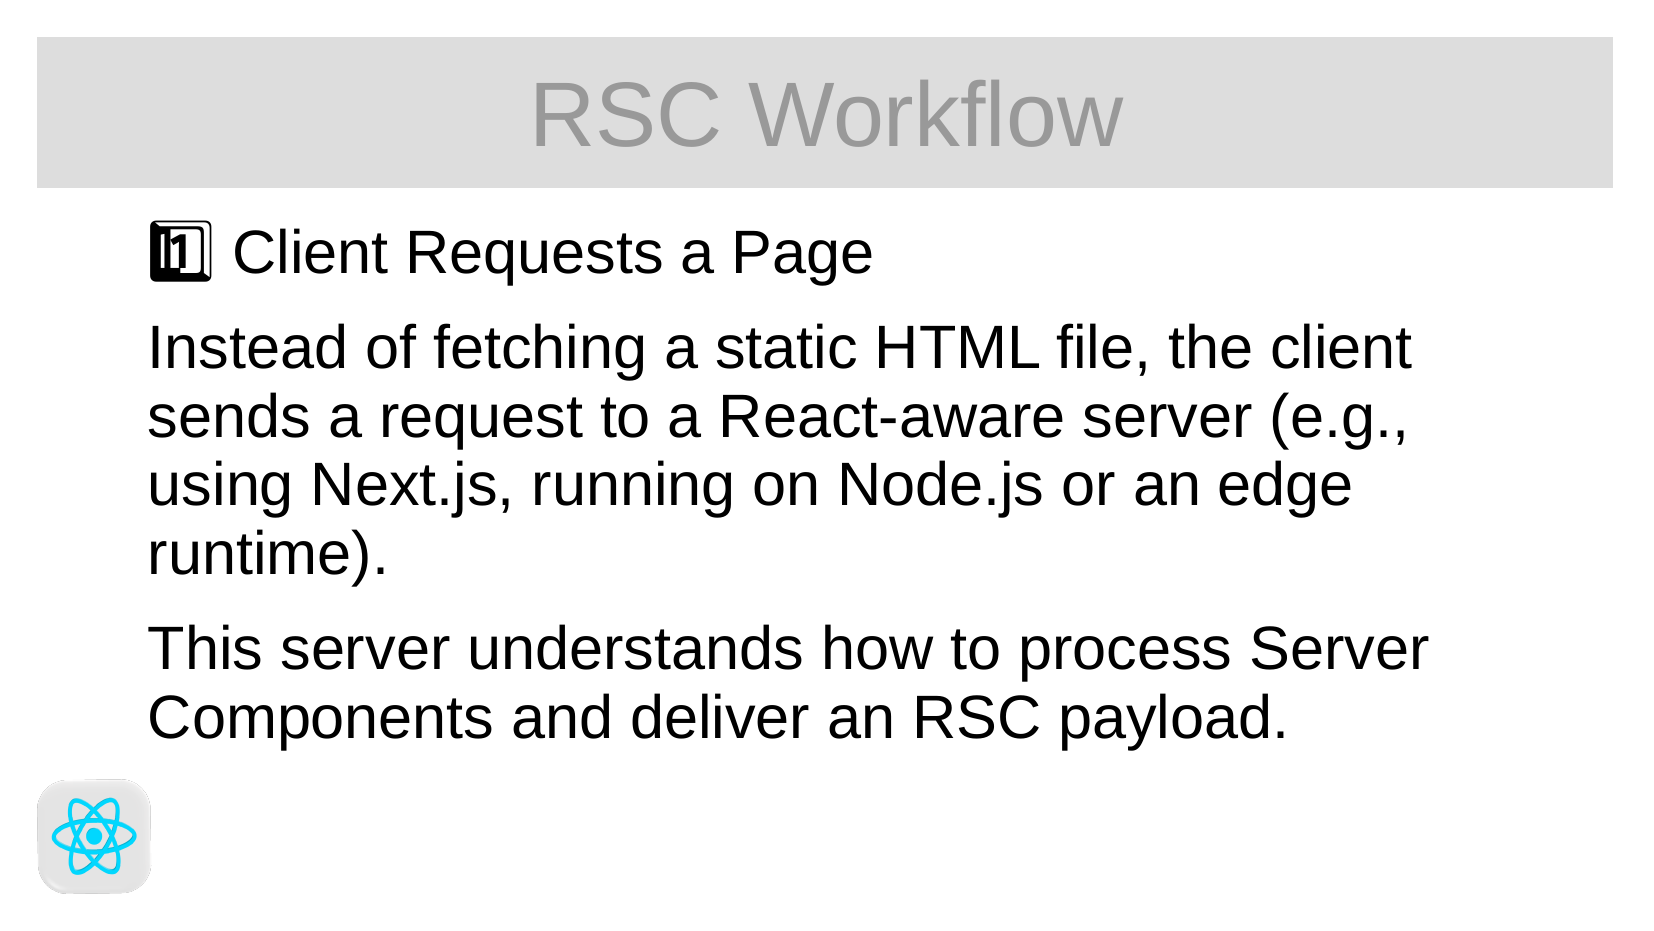

# RSC Workflow
1️⃣ Client Requests a Page
Instead of fetching a static HTML file, the client sends a request to a React-aware server (e.g., using Next.js, running on Node.js or an edge runtime).
This server understands how to process Server Components and deliver an RSC payload.